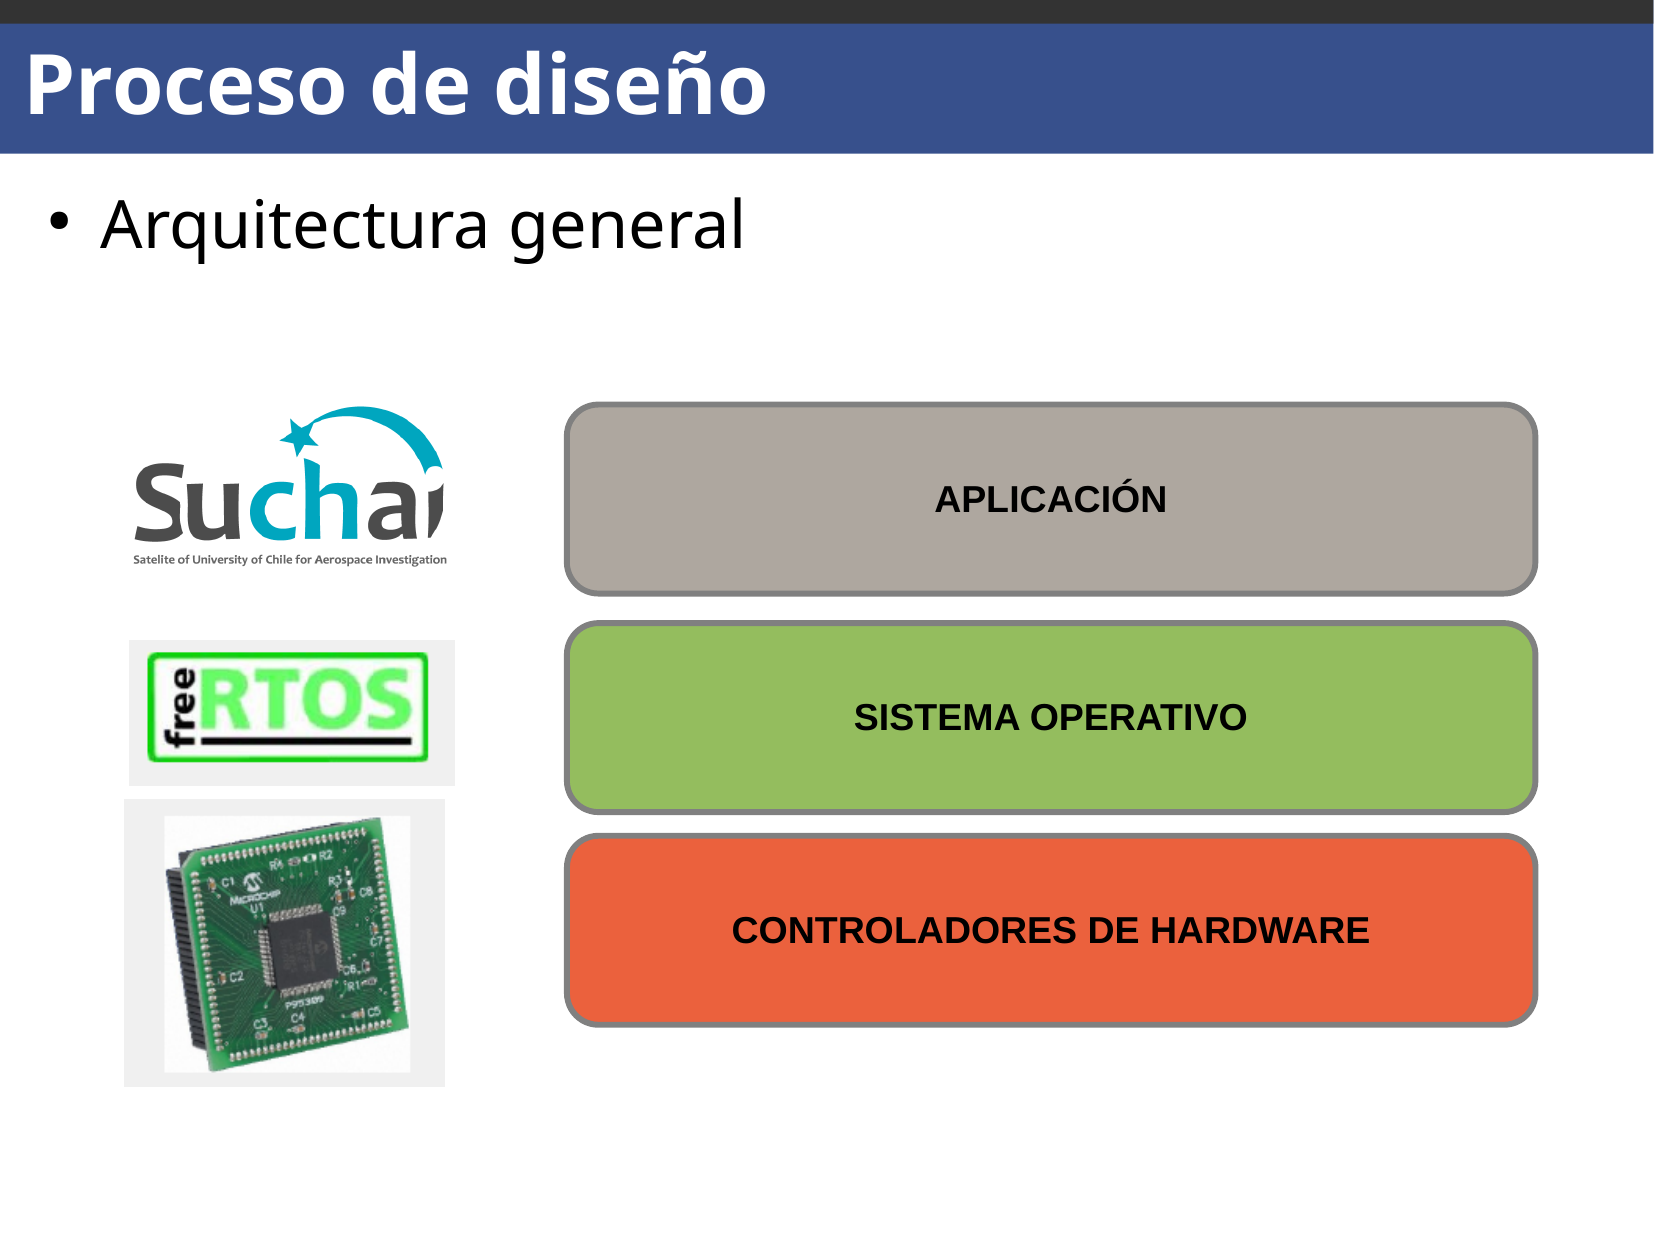

# Proceso de diseño
Arquitectura general
APLICACIÓN
SISTEMA OPERATIVO
CONTROLADORES DE HARDWARE